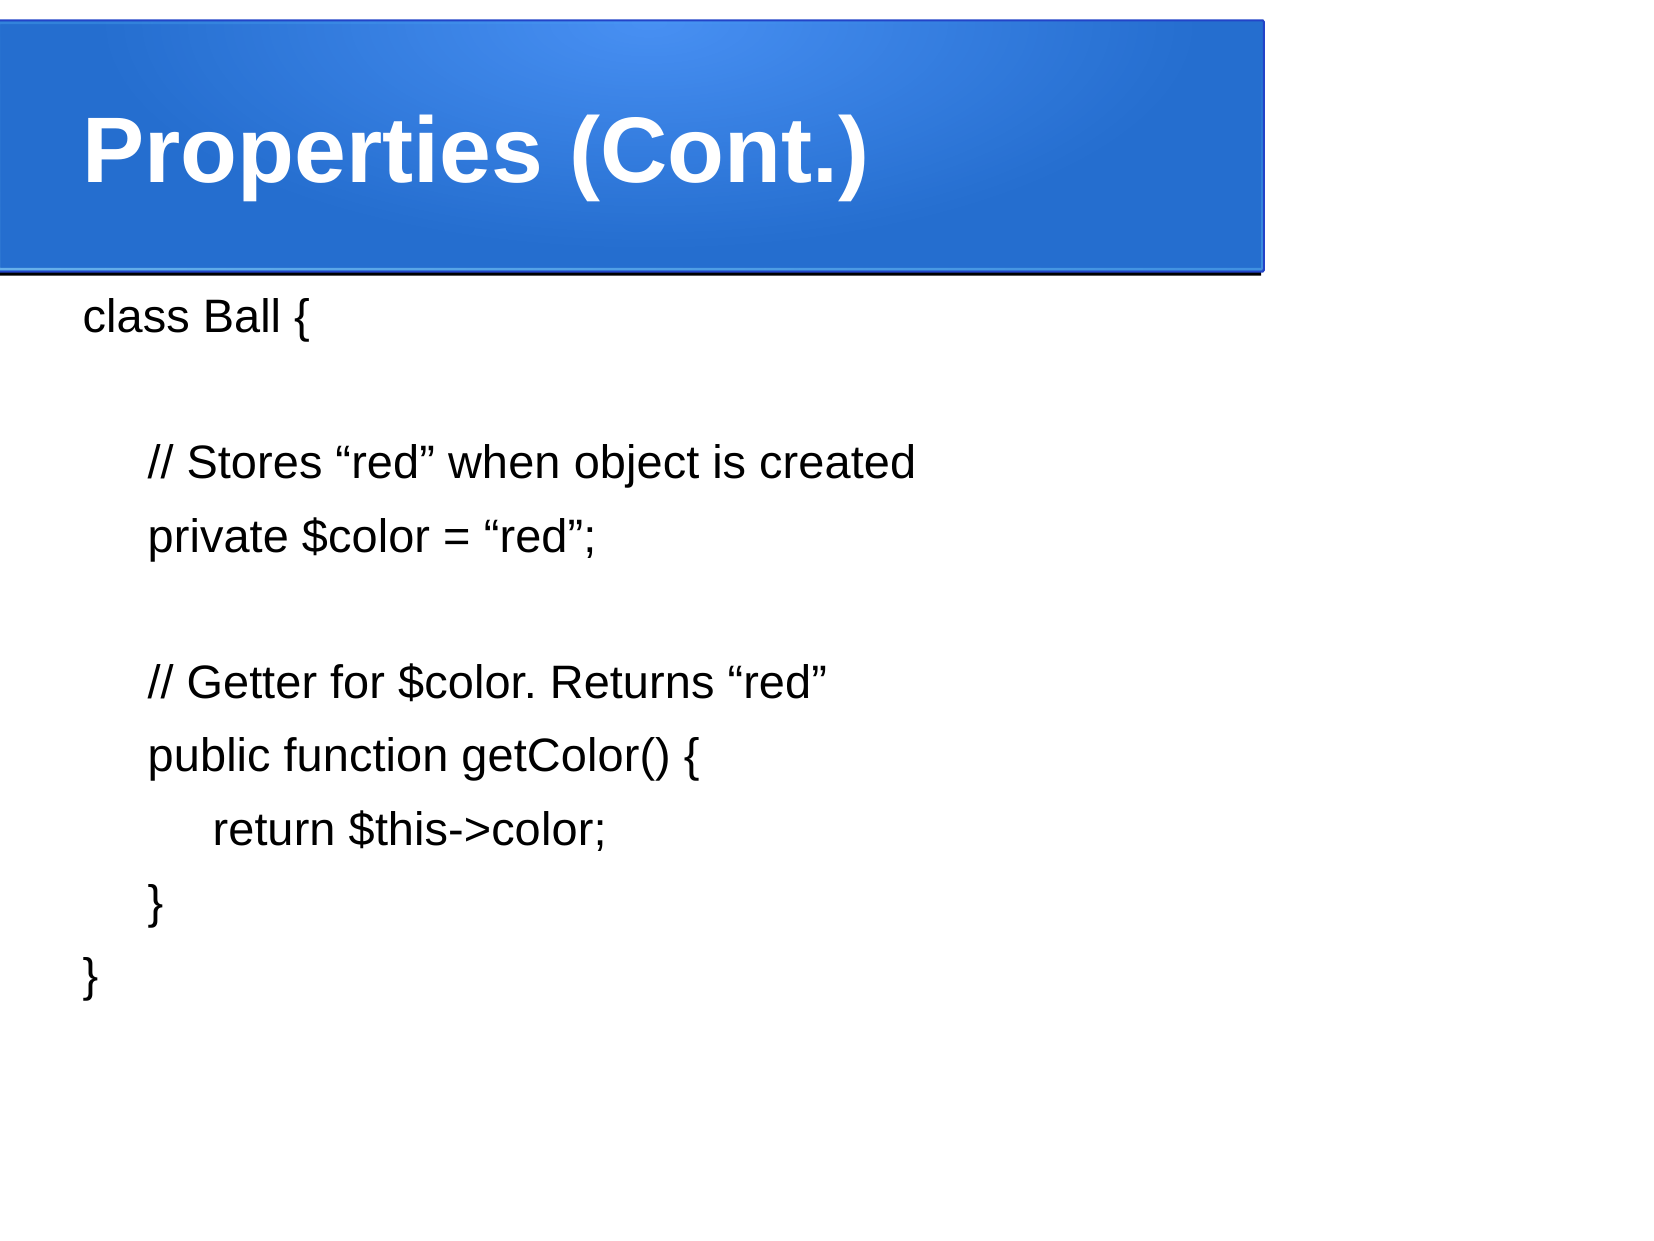

# Properties (Cont.)
class Ball {
 // Stores “red” when object is created
 private $color = “red”;
 // Getter for $color. Returns “red”
 public function getColor() {
 return $this->color;
 }
}